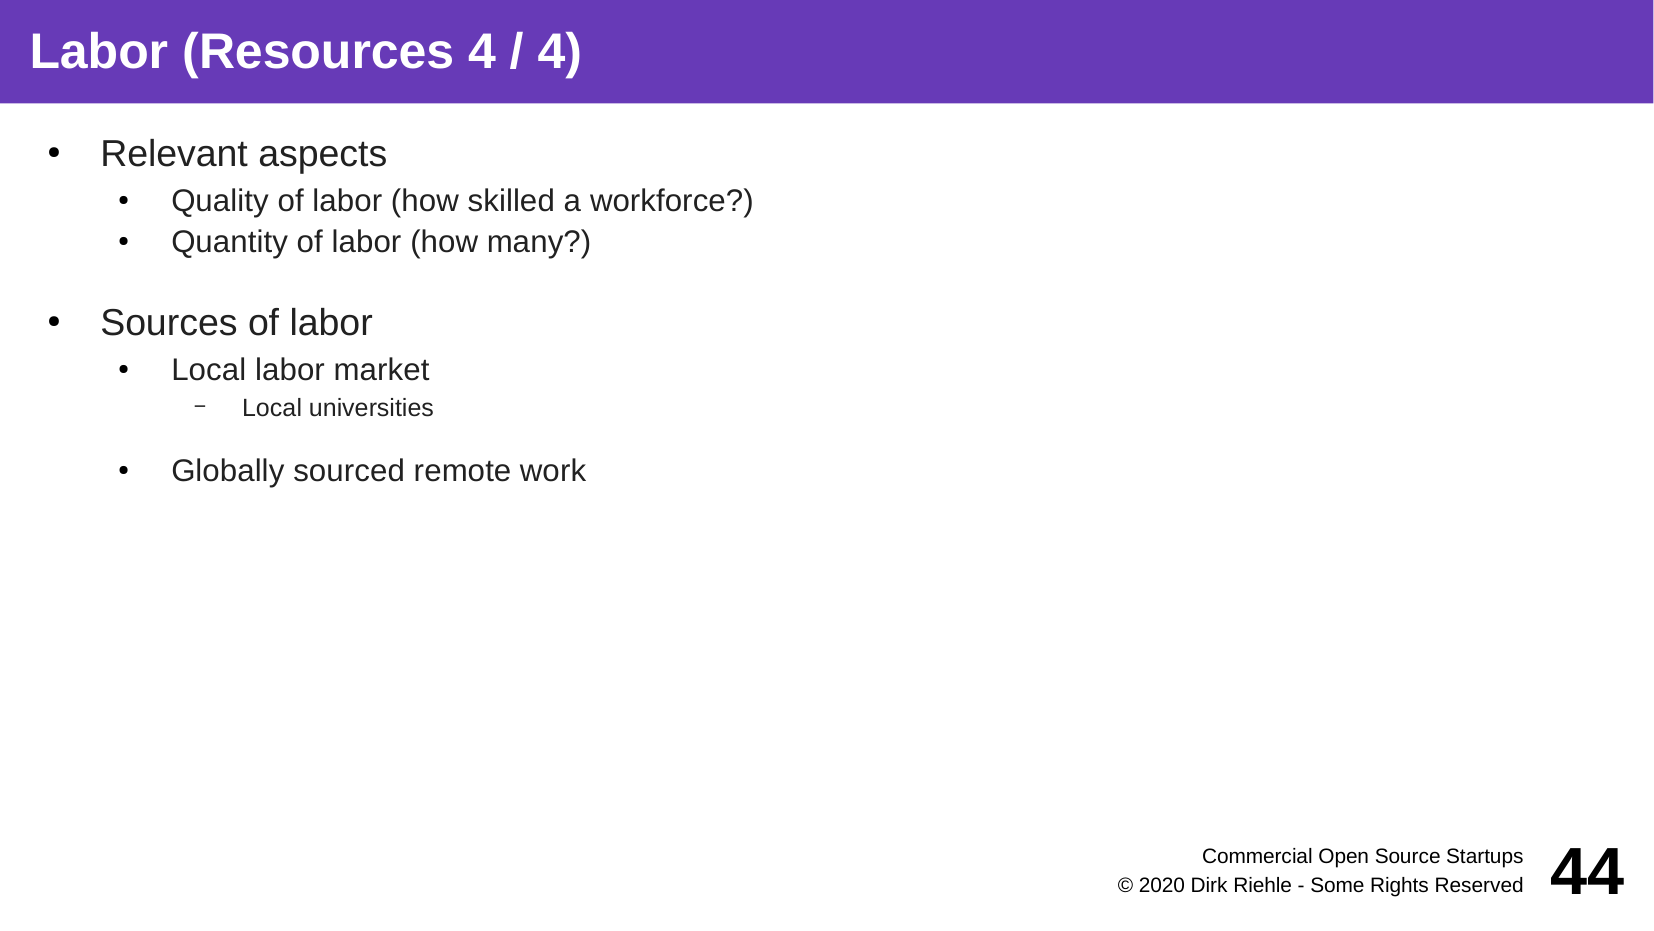

# Labor (Resources 4 / 4)
Relevant aspects
Quality of labor (how skilled a workforce?)
Quantity of labor (how many?)
Sources of labor
Local labor market
Local universities
Globally sourced remote work
Commercial Open Source Startups
44
© 2020 Dirk Riehle - Some Rights Reserved